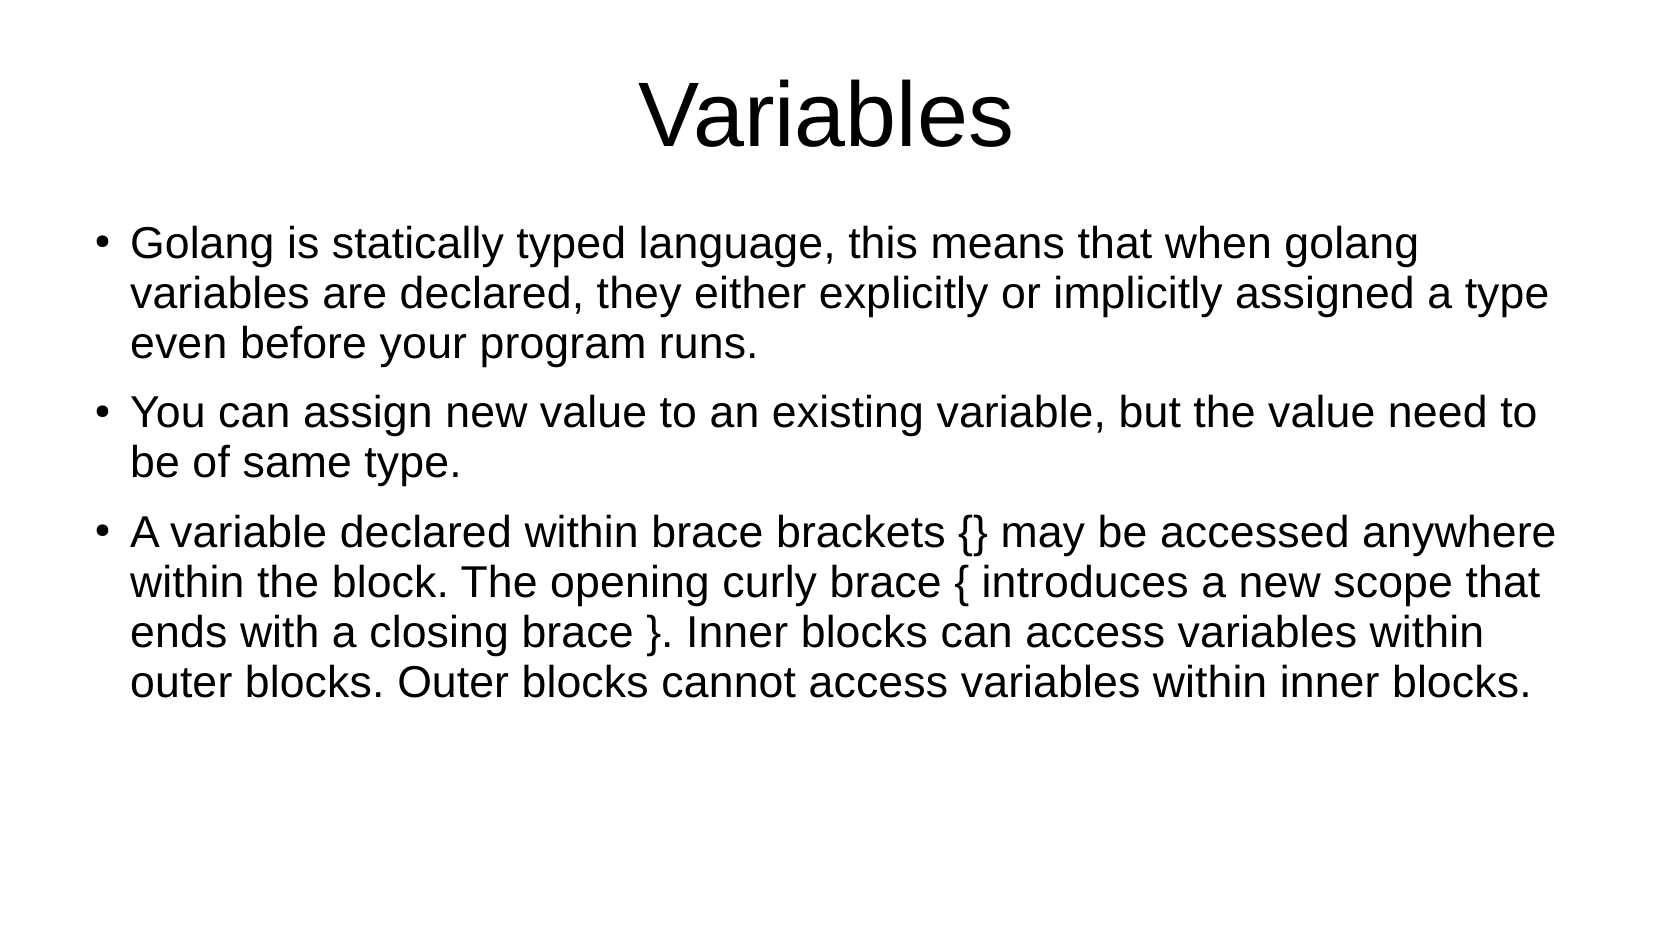

# Variables
Golang is statically typed language, this means that when golang variables are declared, they either explicitly or implicitly assigned a type even before your program runs.
You can assign new value to an existing variable, but the value need to be of same type.
A variable declared within brace brackets {} may be accessed anywhere within the block. The opening curly brace { introduces a new scope that ends with a closing brace }. Inner blocks can access variables within outer blocks. Outer blocks cannot access variables within inner blocks.